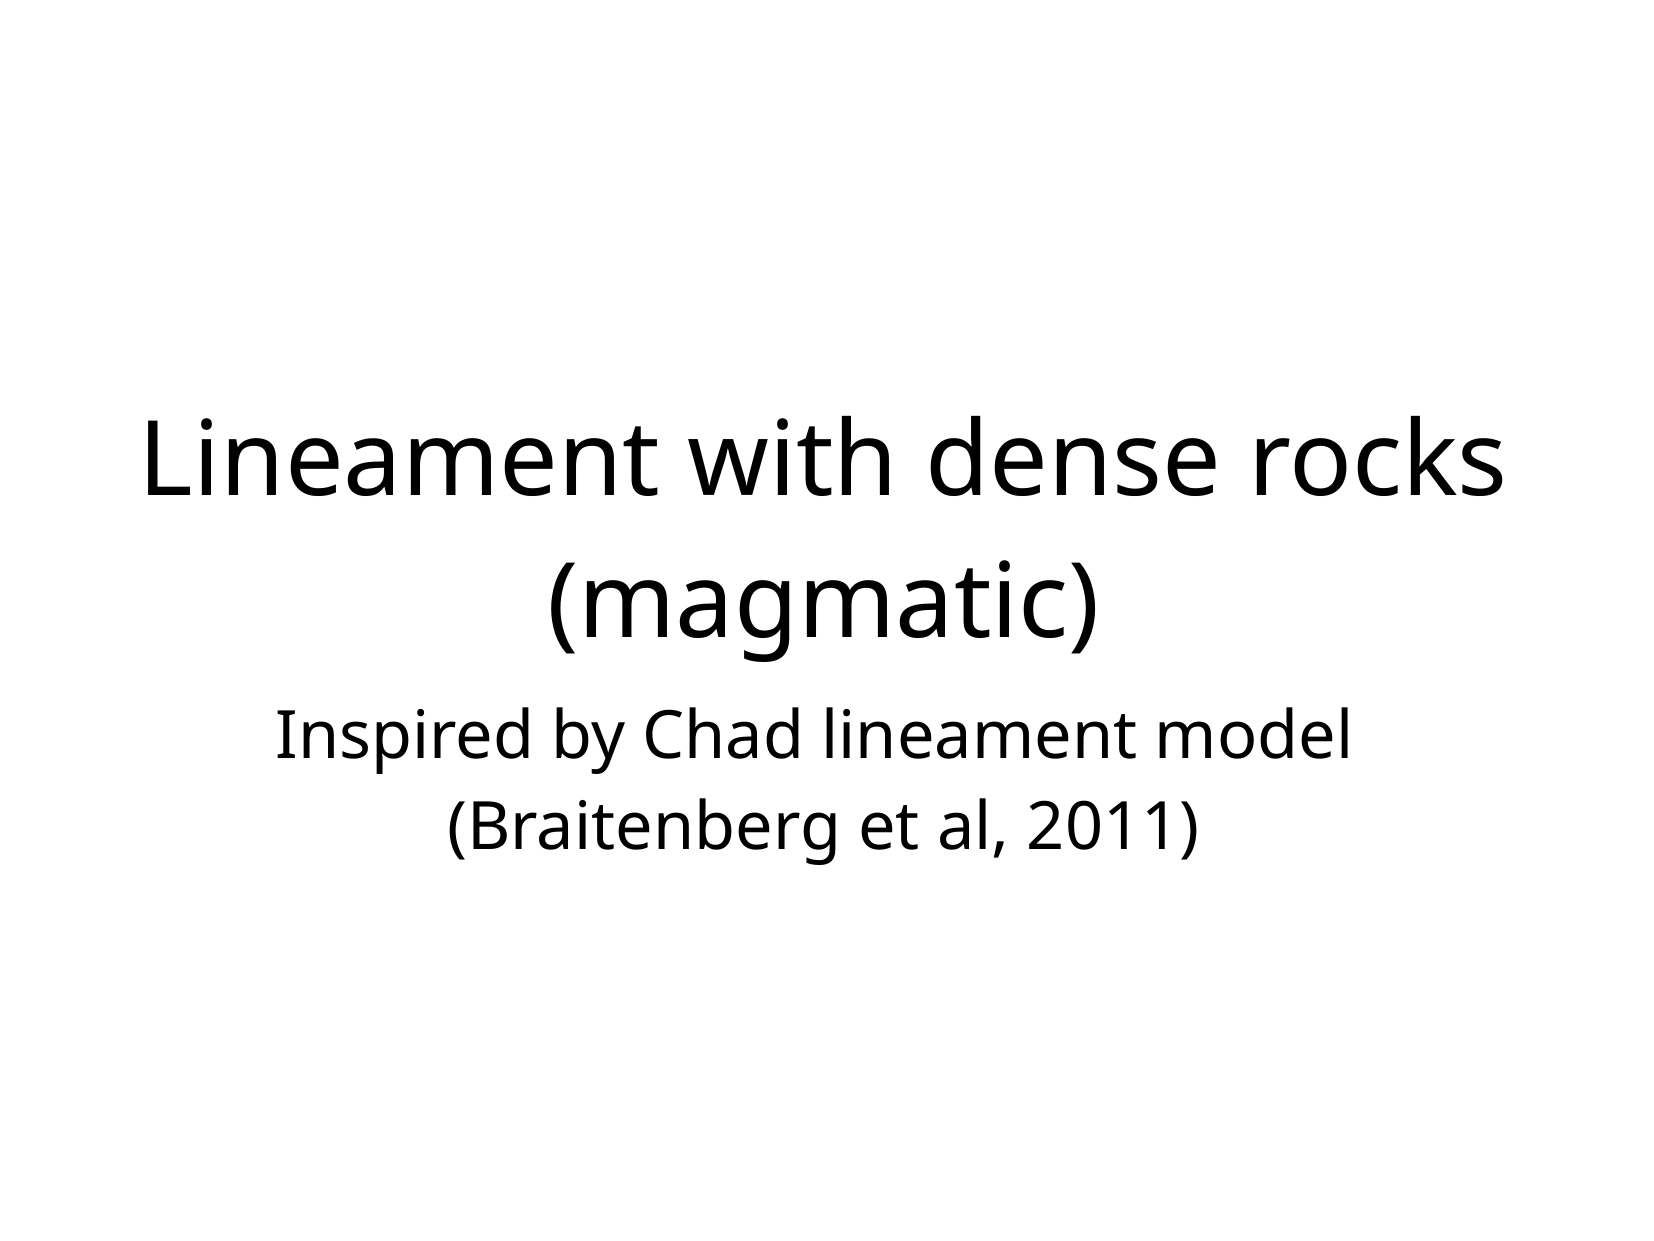

# Lineament with dense rocks (magmatic)
Inspired by Chad lineament model
(Braitenberg et al, 2011)